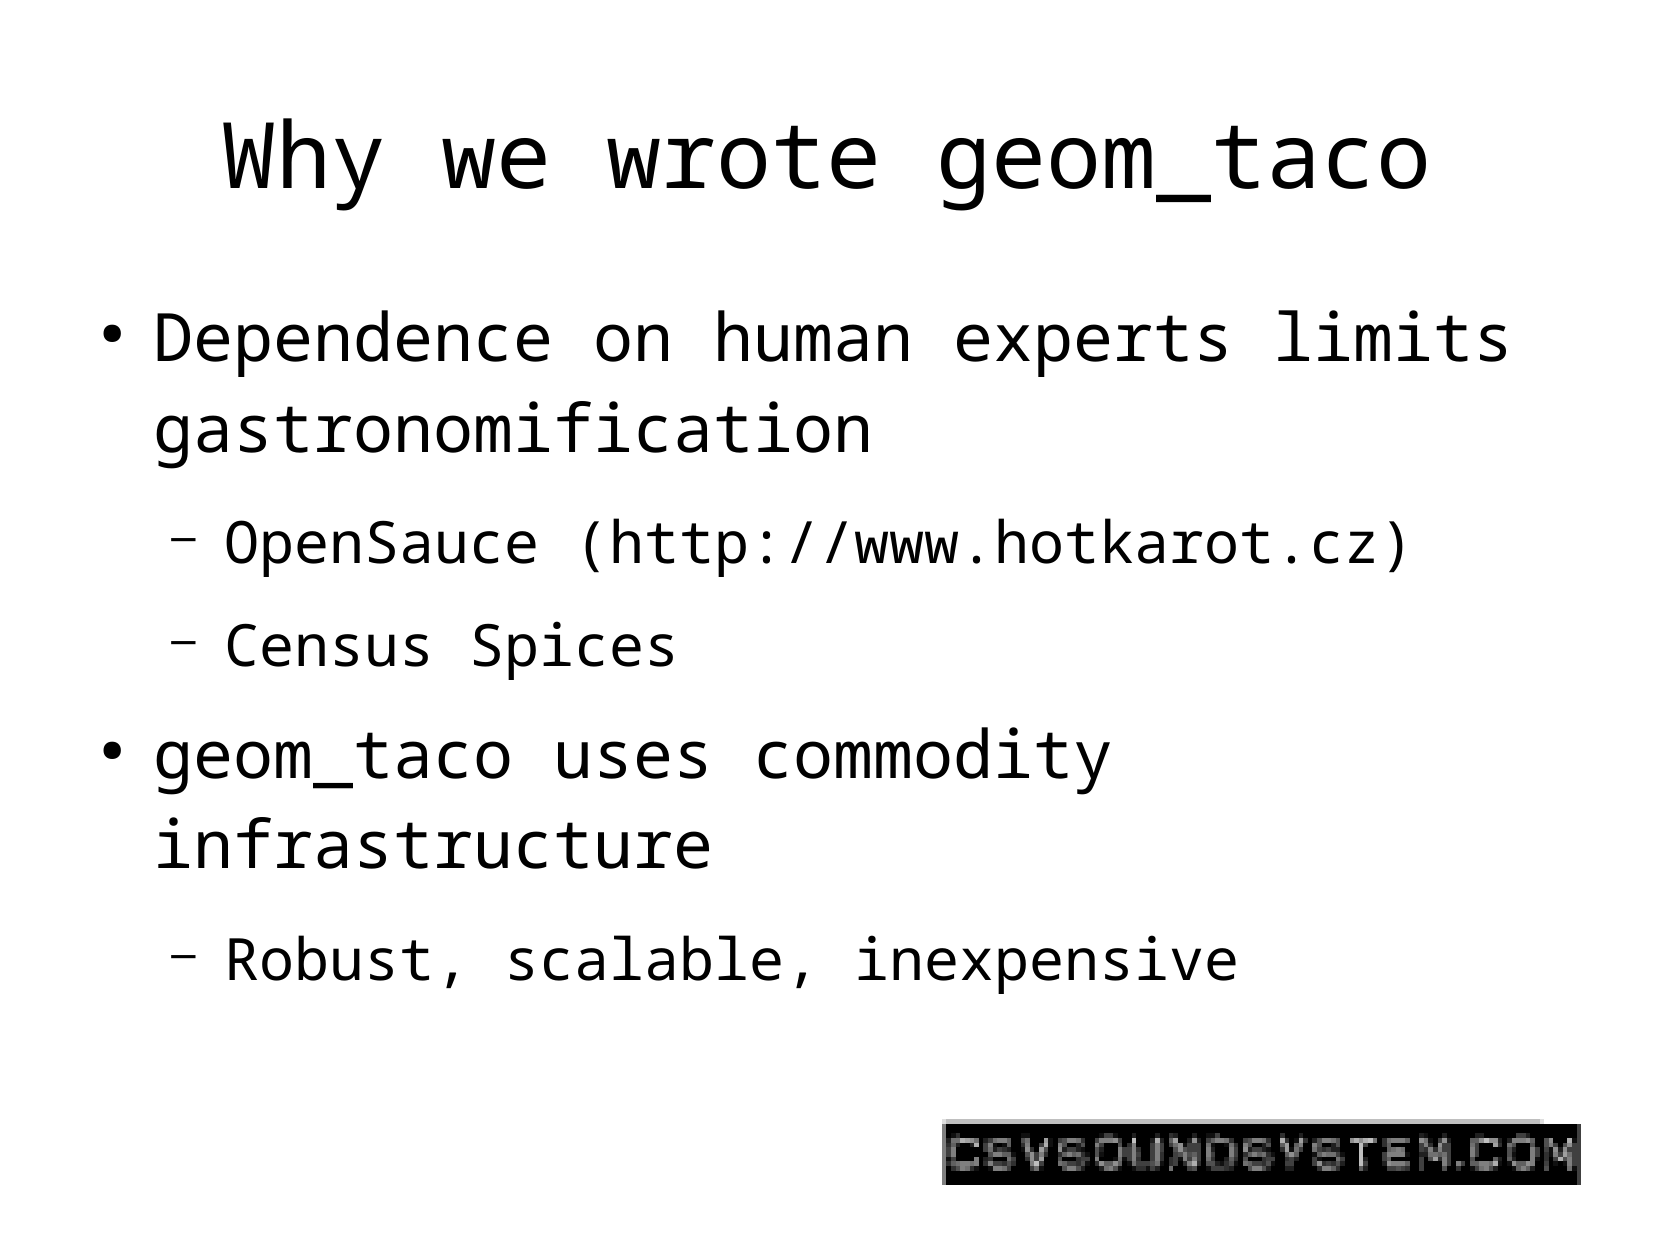

# Why we wrote geom_taco
Dependence on human experts limits gastronomification
OpenSauce (http://www.hotkarot.cz)
Census Spices
geom_taco uses commodity infrastructure
Robust, scalable, inexpensive